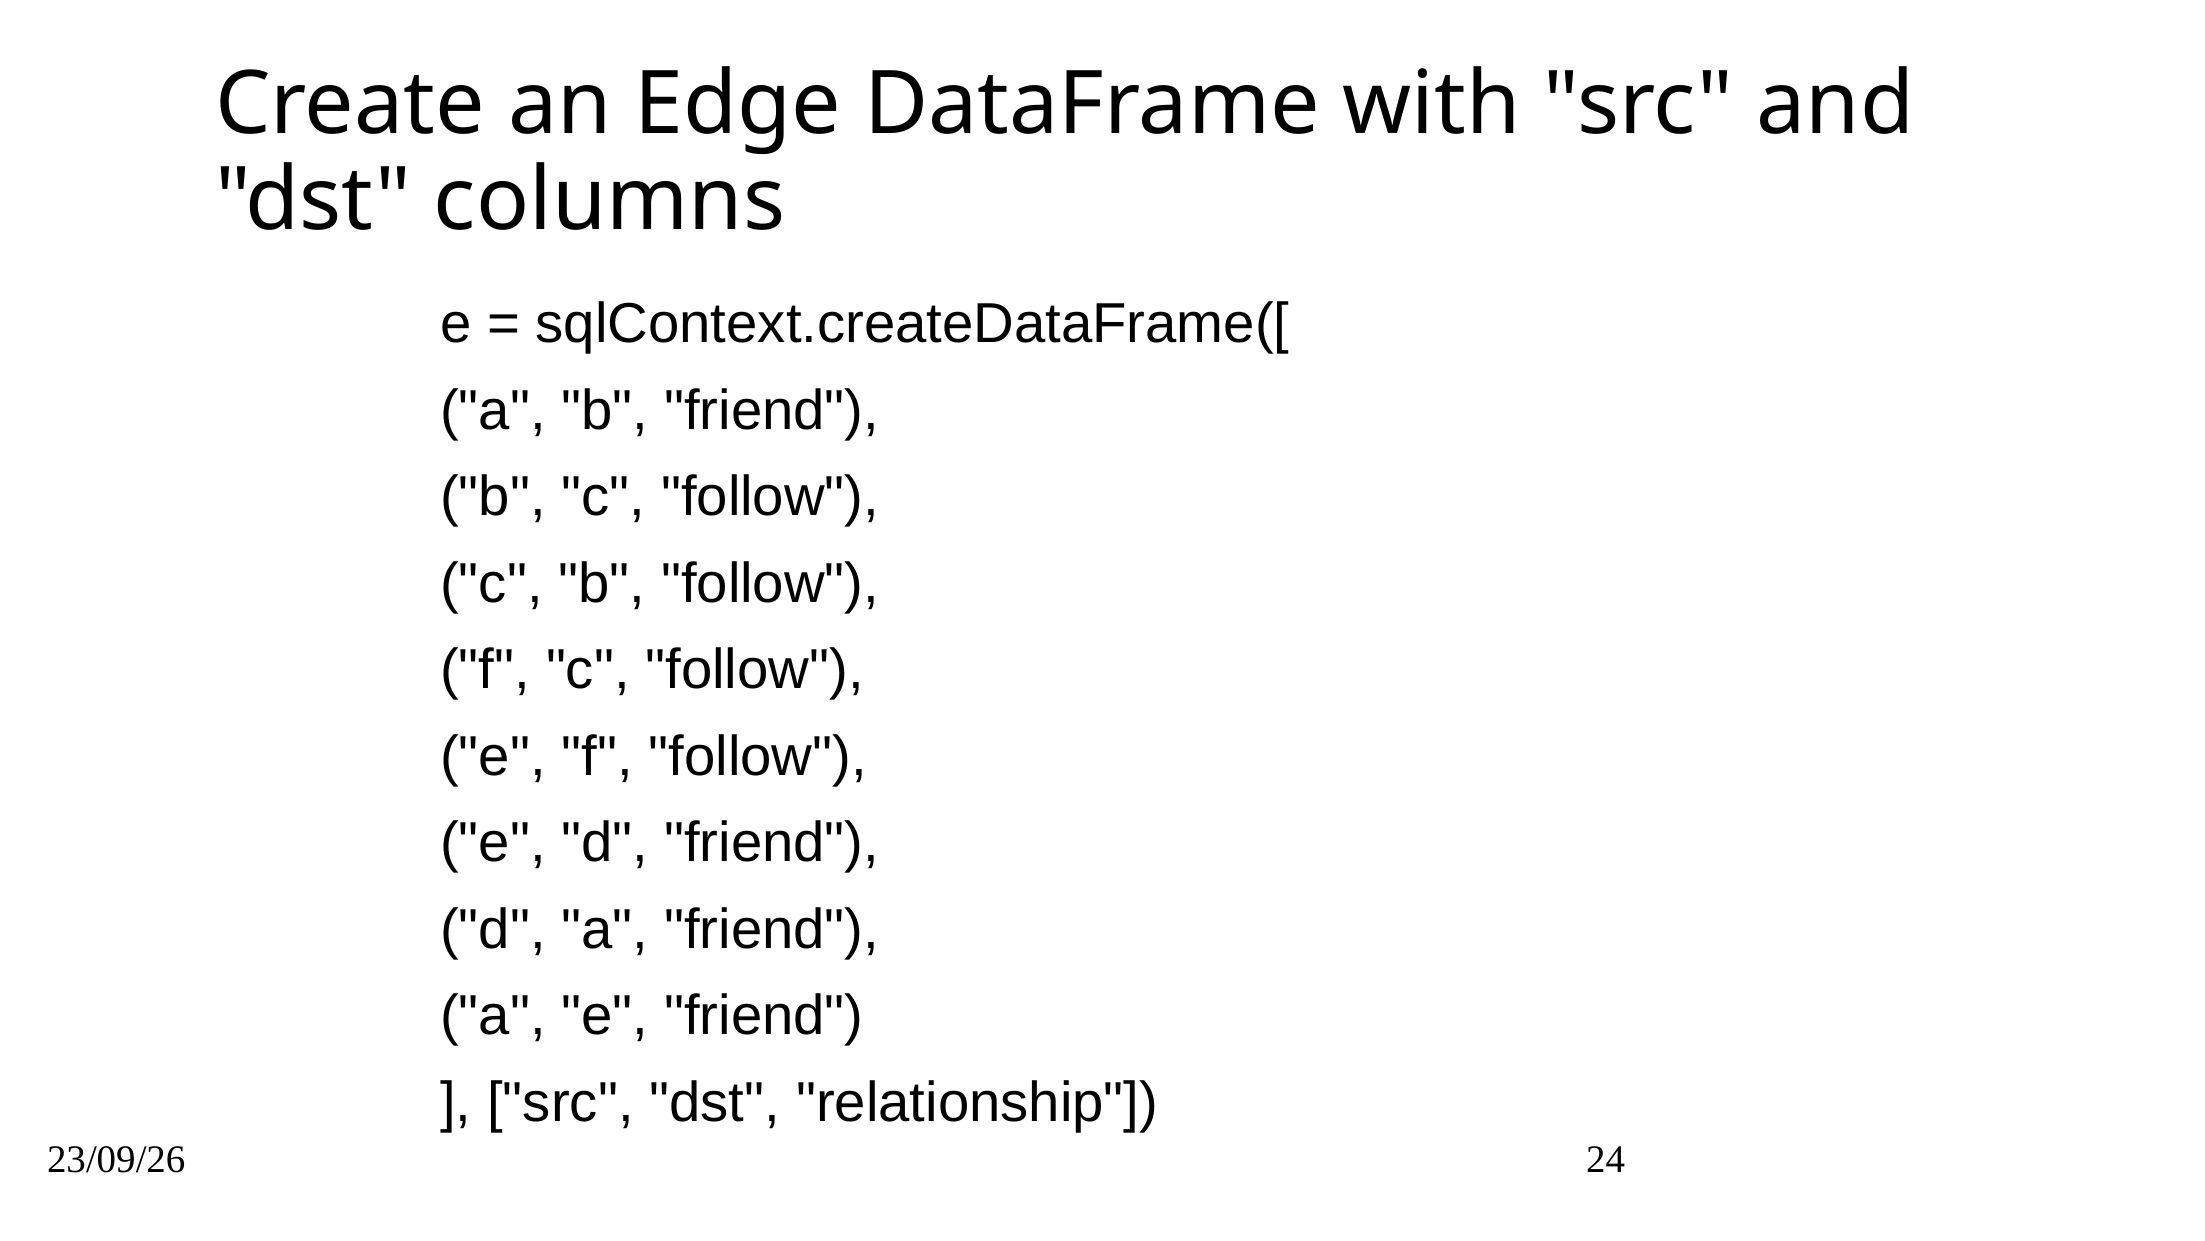

# Create an Edge DataFrame with "src" and "dst" columns
e = sqlContext.createDataFrame([
("a", "b", "friend"),
("b", "c", "follow"),
("c", "b", "follow"),
("f", "c", "follow"),
("e", "f", "follow"),
("e", "d", "friend"),
("d", "a", "friend"),
("a", "e", "friend")
], ["src", "dst", "relationship"])